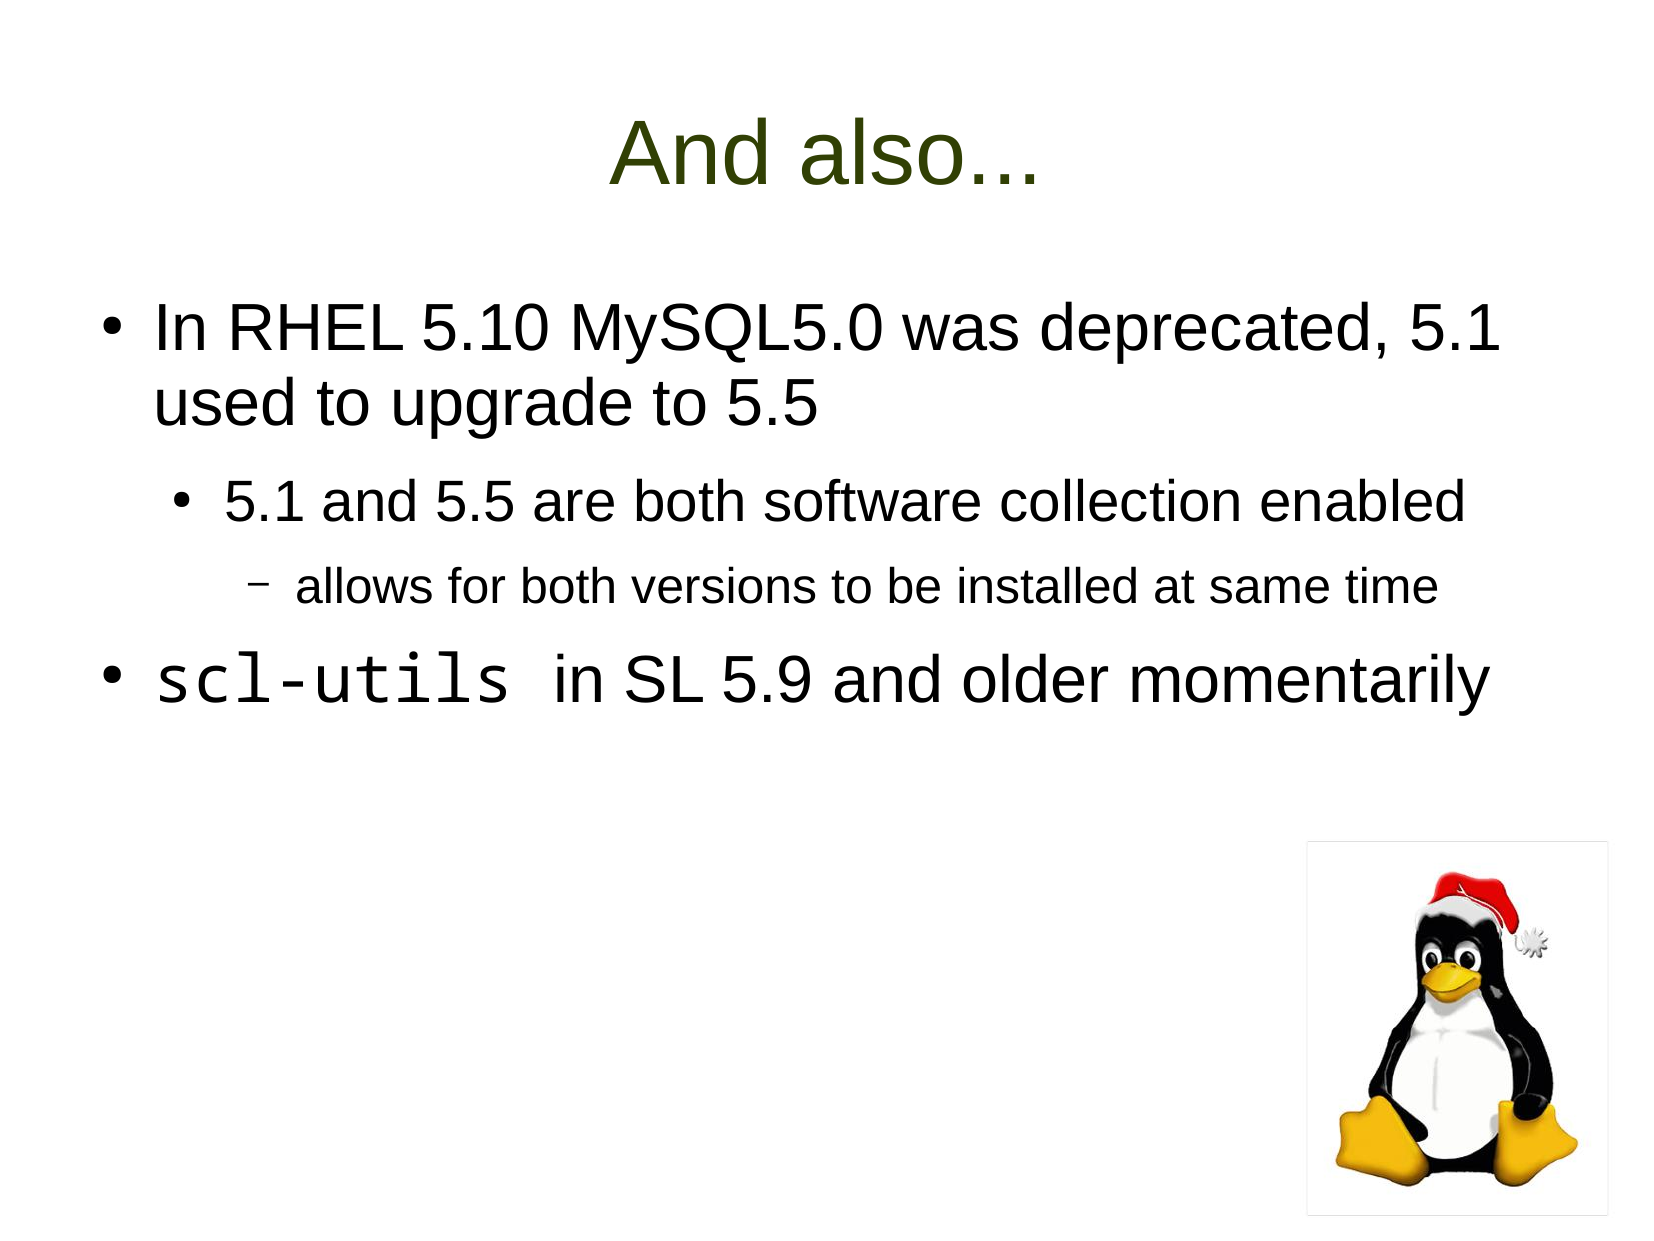

# And also...
In RHEL 5.10 MySQL5.0 was deprecated, 5.1 used to upgrade to 5.5
5.1 and 5.5 are both software collection enabled
allows for both versions to be installed at same time
scl-utils in SL 5.9 and older momentarily